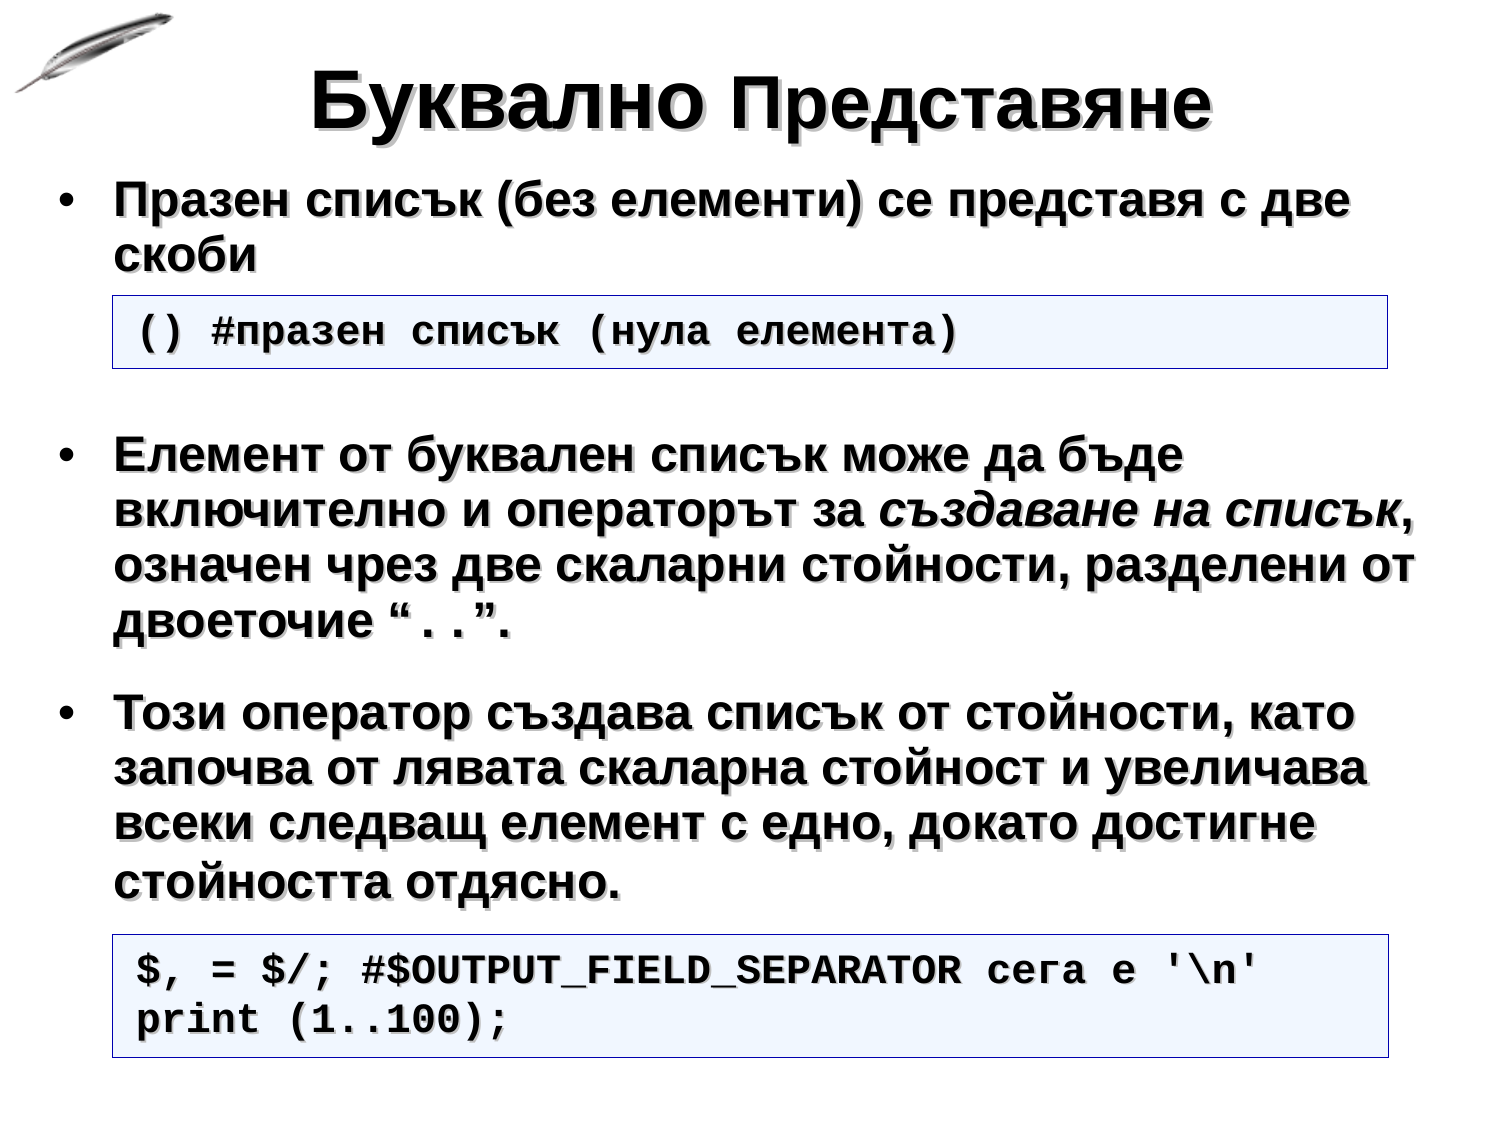

Буквално Представяне
# Празен списък (без елементи) се представя с две скоби
Елемент от буквален списък може да бъде включително и операторът за създаване на списък, означен чрез две скаларни стойности, разделени от двоеточие “..”.
Този оператор създава списък от стойности, като започва от лявата скаларна стойност и увеличава всеки следващ елемент с едно, докато достигне стойността отдясно.
() #празен списък (нула елемента)
$, = $/; #$OUTPUT_FIELD_SEPARATOR сега е '\n'
print (1..100);